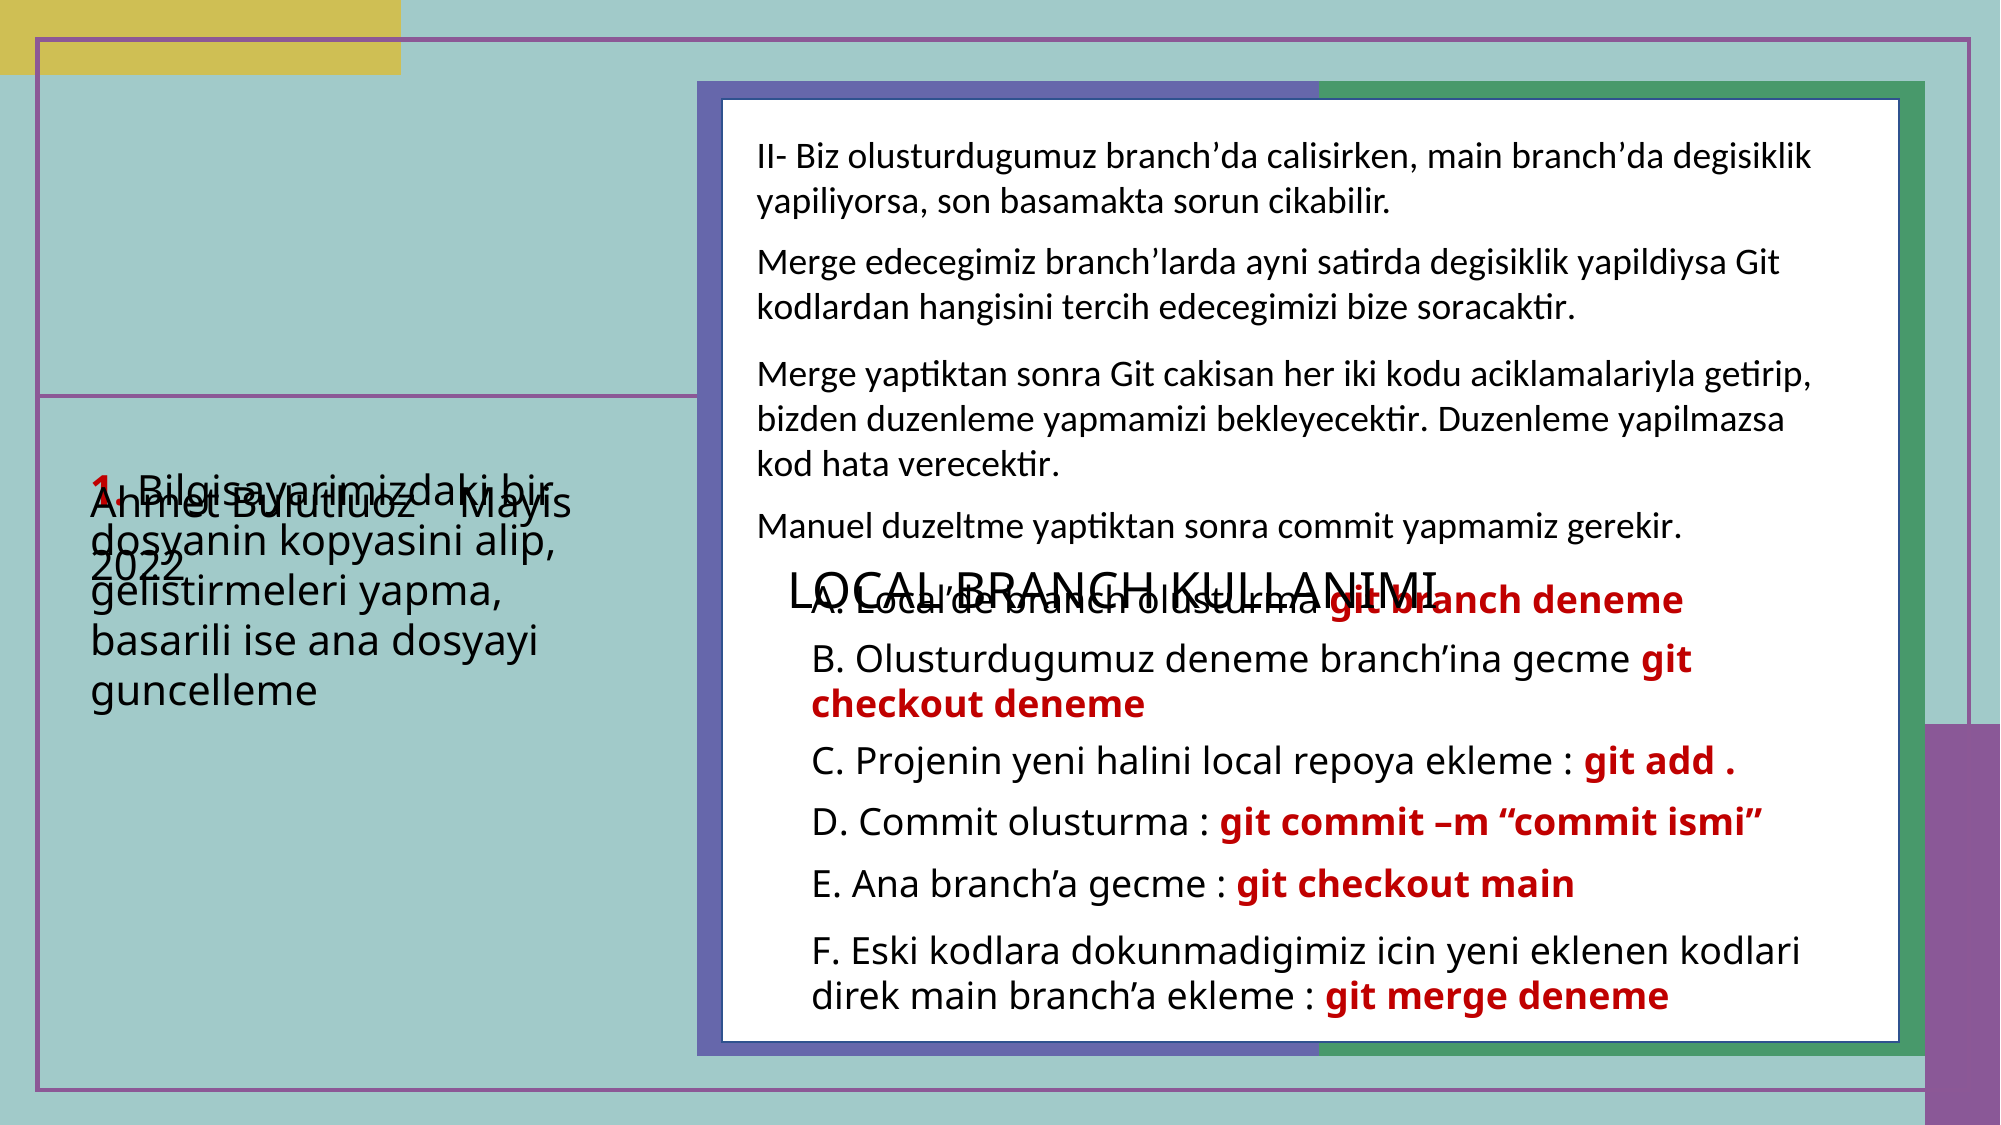

II- Biz olusturdugumuz branch’da calisirken, main branch’da degisiklik yapiliyorsa, son basamakta sorun cikabilir.
local branch kullanimi
Merge edecegimiz branch’larda ayni satirda degisiklik yapildiysa Git kodlardan hangisini tercih edecegimizi bize soracaktir.
Merge yaptiktan sonra Git cakisan her iki kodu aciklamalariyla getirip, bizden duzenleme yapmamizi bekleyecektir. Duzenleme yapilmazsa kod hata verecektir.
# 1. Bilgisayarimizdaki bir dosyanin kopyasini alip, gelistirmeleri yapma, basarili ise ana dosyayi guncelleme
Ahmet Bulutluoz Mayis 2022
Manuel duzeltme yaptiktan sonra commit yapmamiz gerekir.
A. Local’de branch olusturma git branch deneme
B. Olusturdugumuz deneme branch’ina gecme git checkout deneme
C. Projenin yeni halini local repoya ekleme : git add .
D. Commit olusturma : git commit –m “commit ismi”
E. Ana branch’a gecme : git checkout main
F. Eski kodlara dokunmadigimiz icin yeni eklenen kodlari direk main branch’a ekleme : git merge deneme